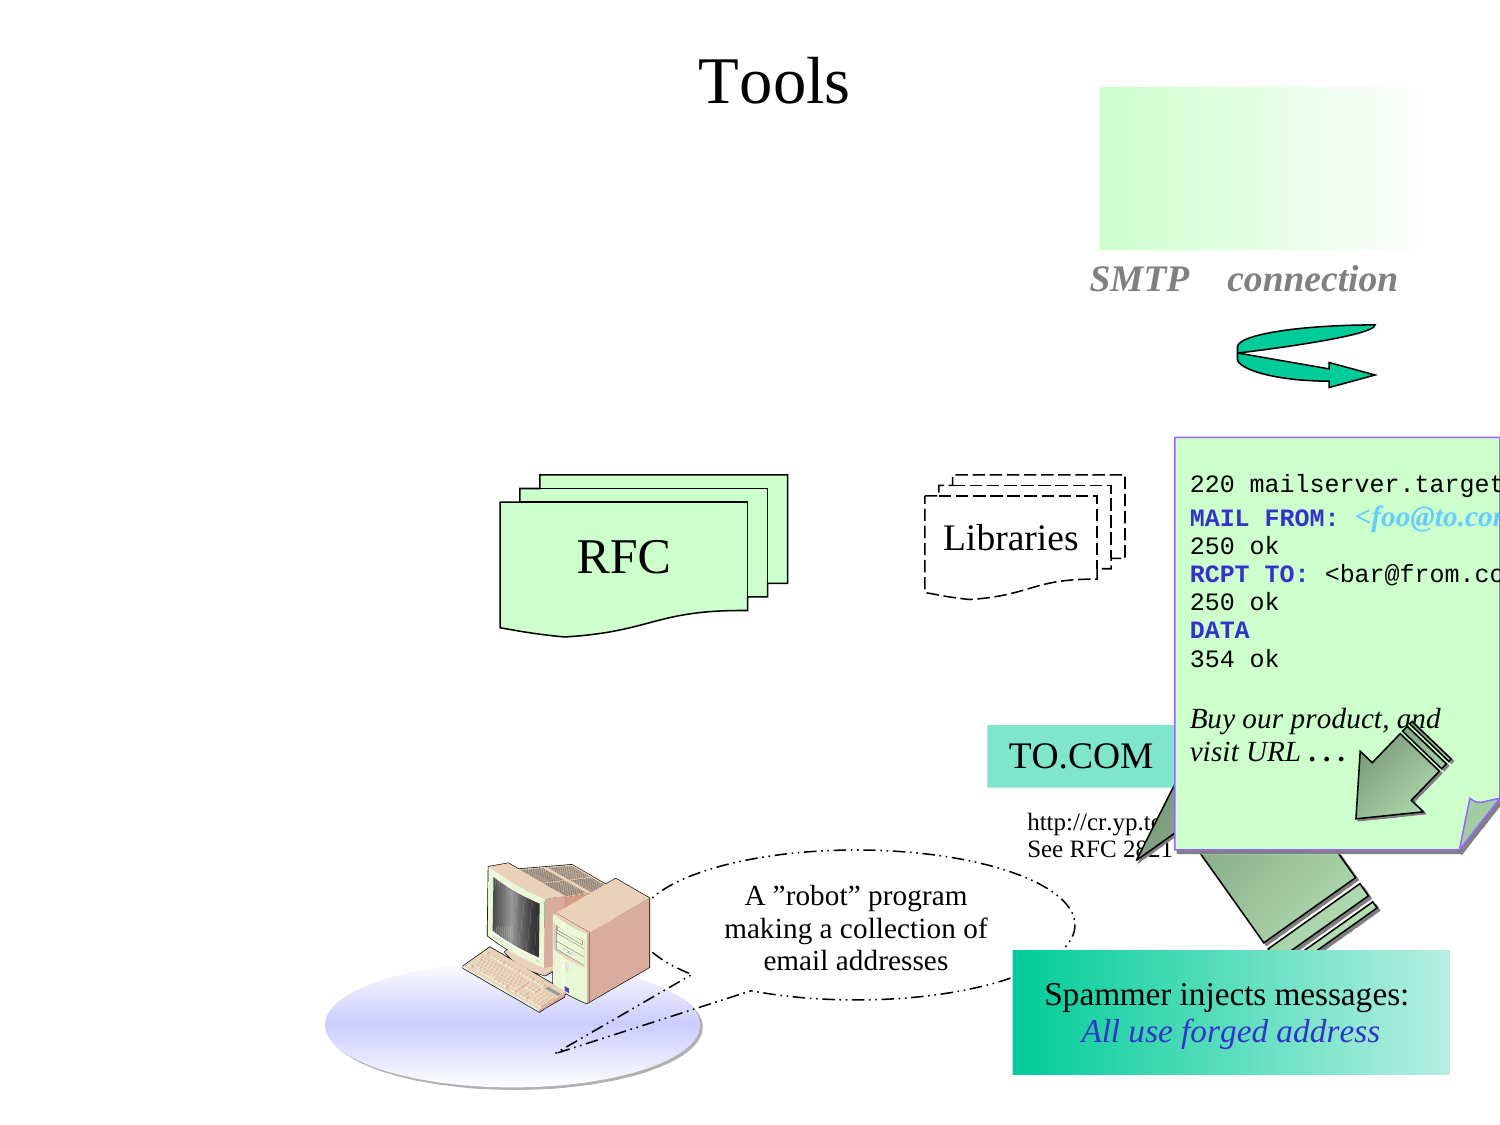

# Tools
SMTP connection
220 mailserver.target.net ESMTP
MAIL FROM: <foo@to.com>
250 ok
RCPT TO: <bar@from.com>
250 ok
DATA
354 ok
Buy our product, and
visit URL . . .
RFC
Libraries
TO.COM
http://cr.yp.to/smtp/mail.html
See RFC 2821
A ”robot” program making a collection of email addresses
Spammer injects messages:
All use forged address